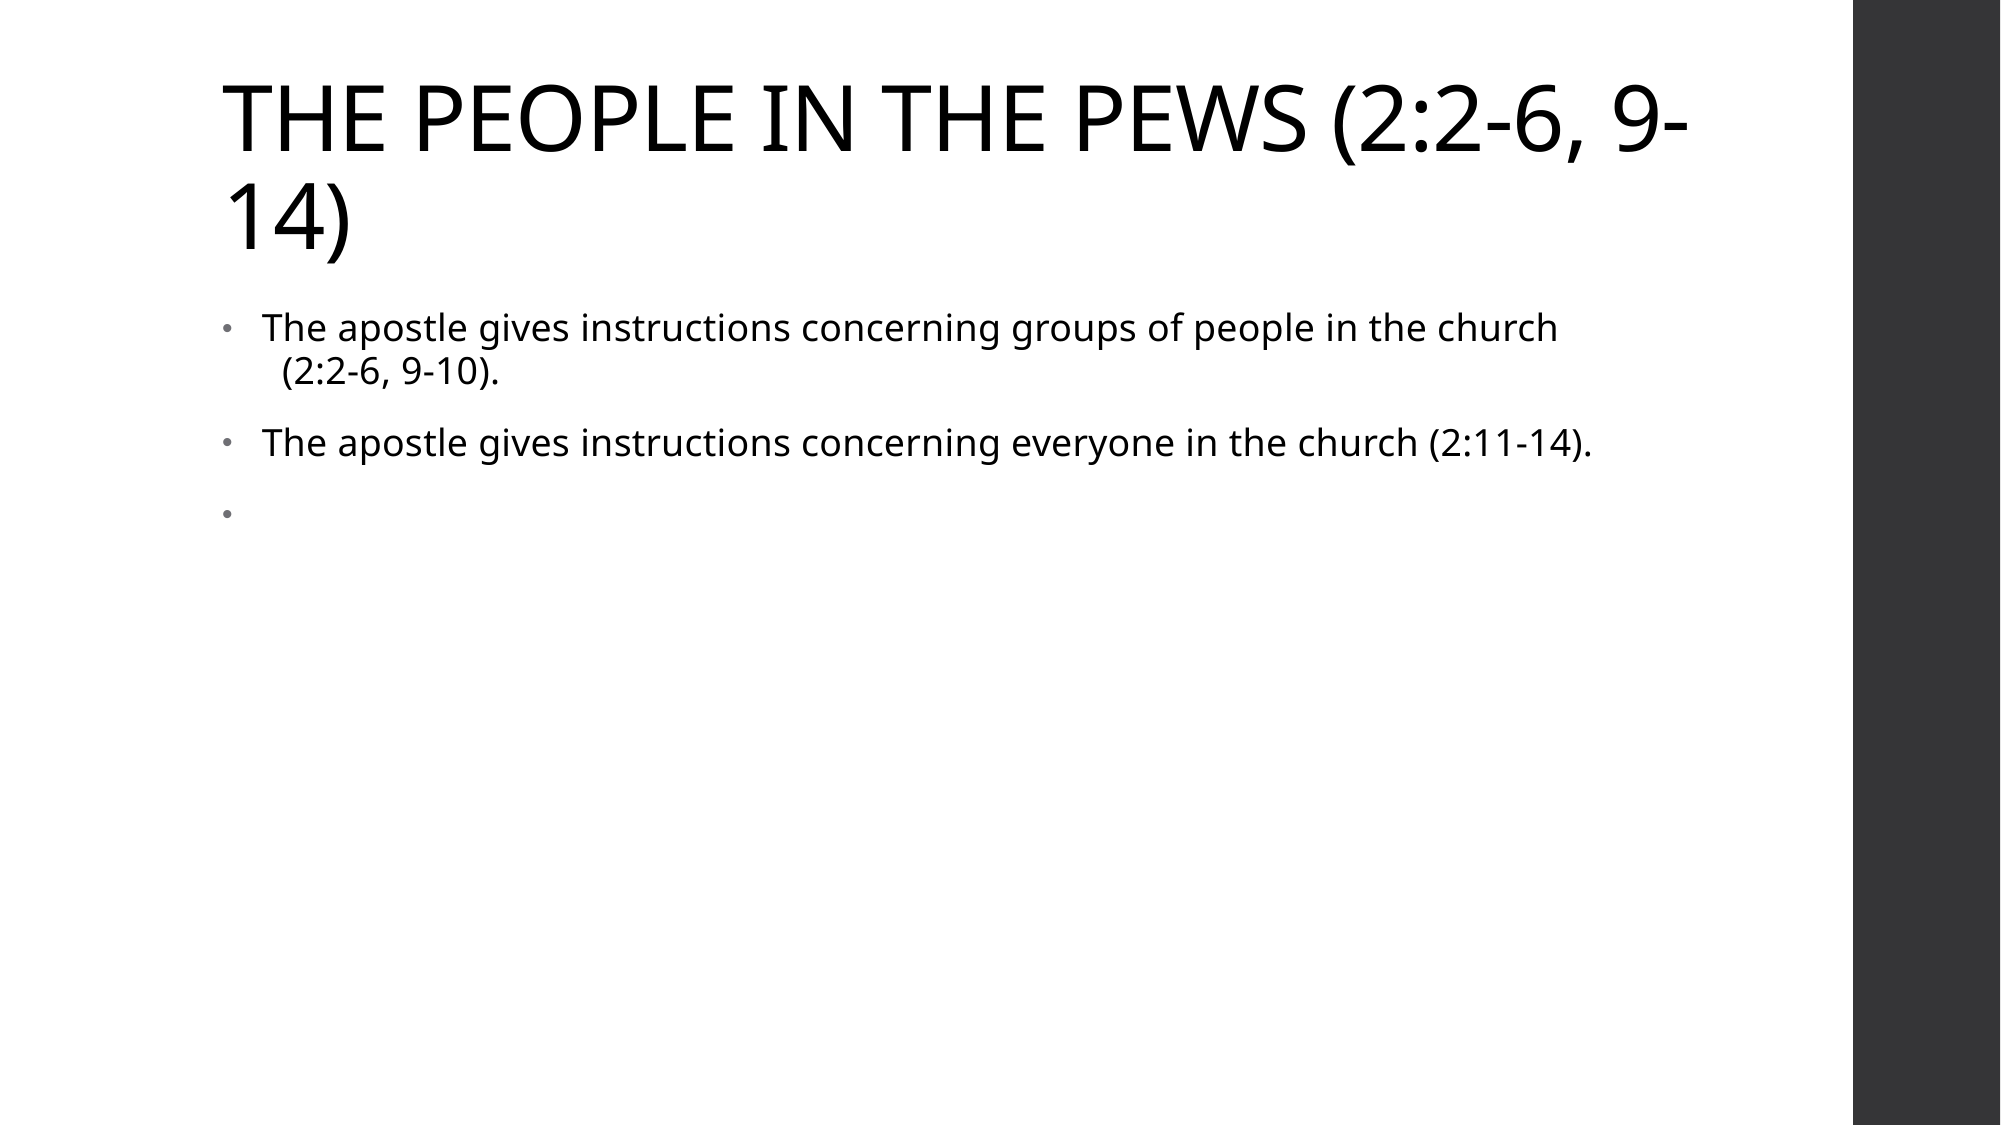

# THE PEOPLE IN THE PEWS (2:2-6, 9-14)
 The apostle gives instructions concerning groups of people in the church (2:2-6, 9-10).
 The apostle gives instructions concerning everyone in the church (2:11-14).